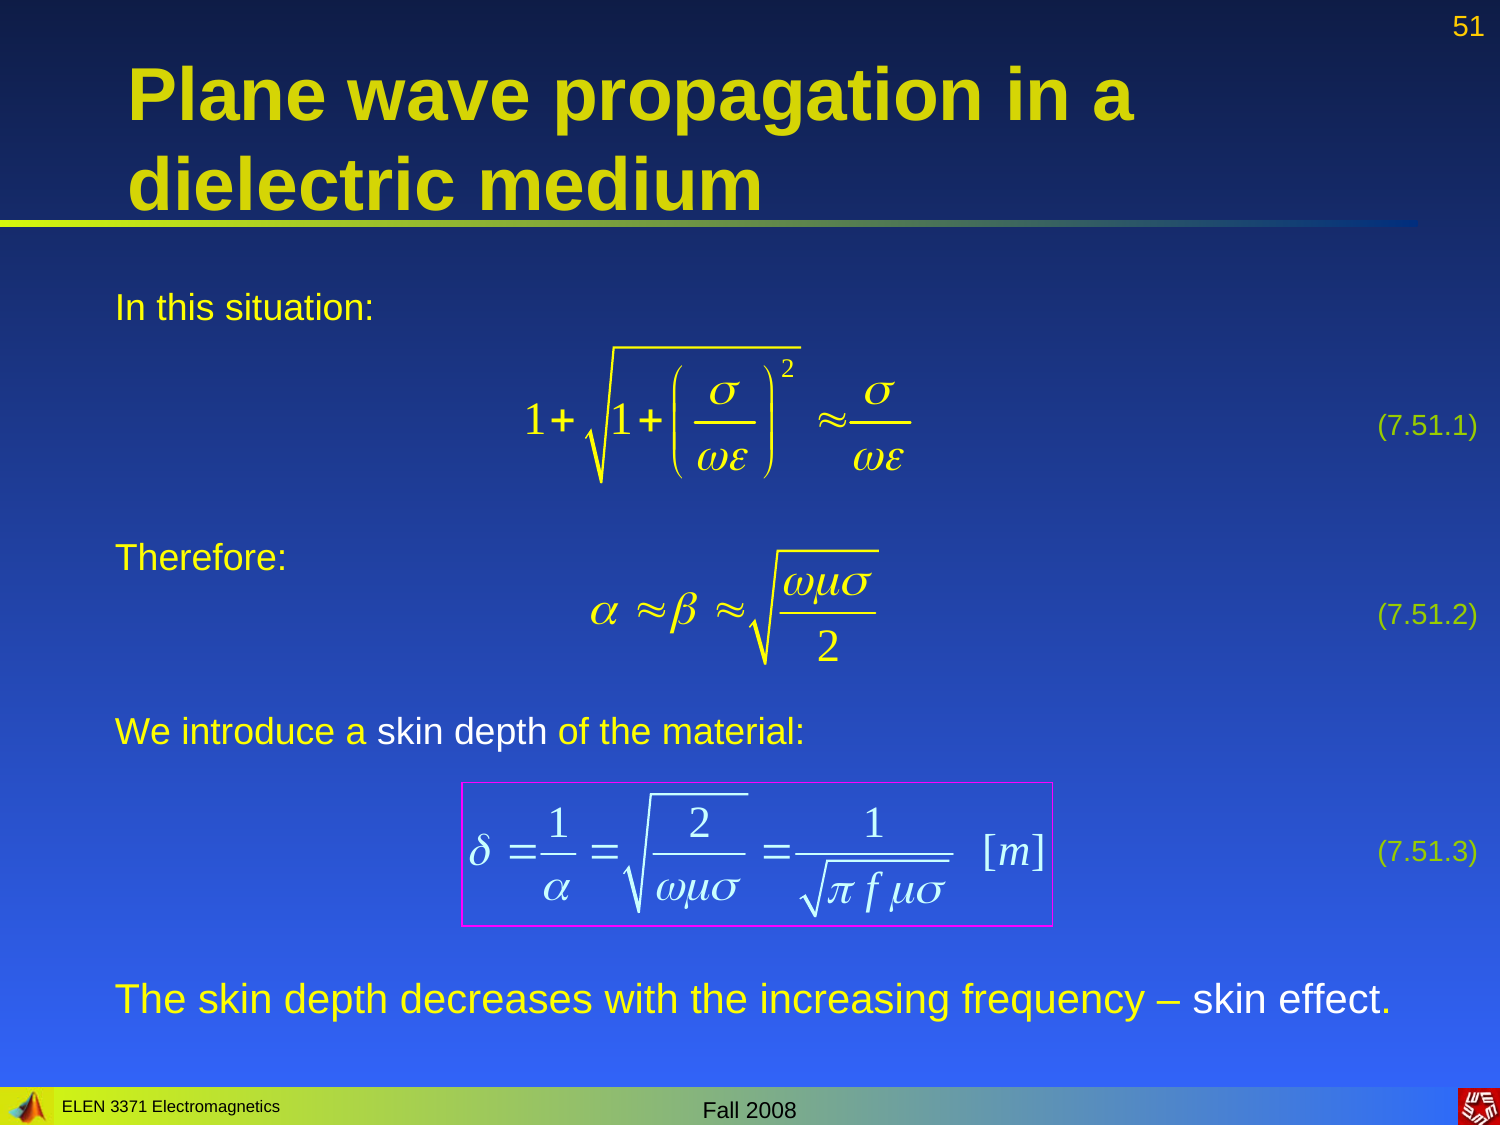

# Plane wave propagation in a dielectric medium
In this situation:
(7.51.1)
Therefore:
(7.51.2)
We introduce a skin depth of the material:
(7.51.3)
The skin depth decreases with the increasing frequency – skin effect.